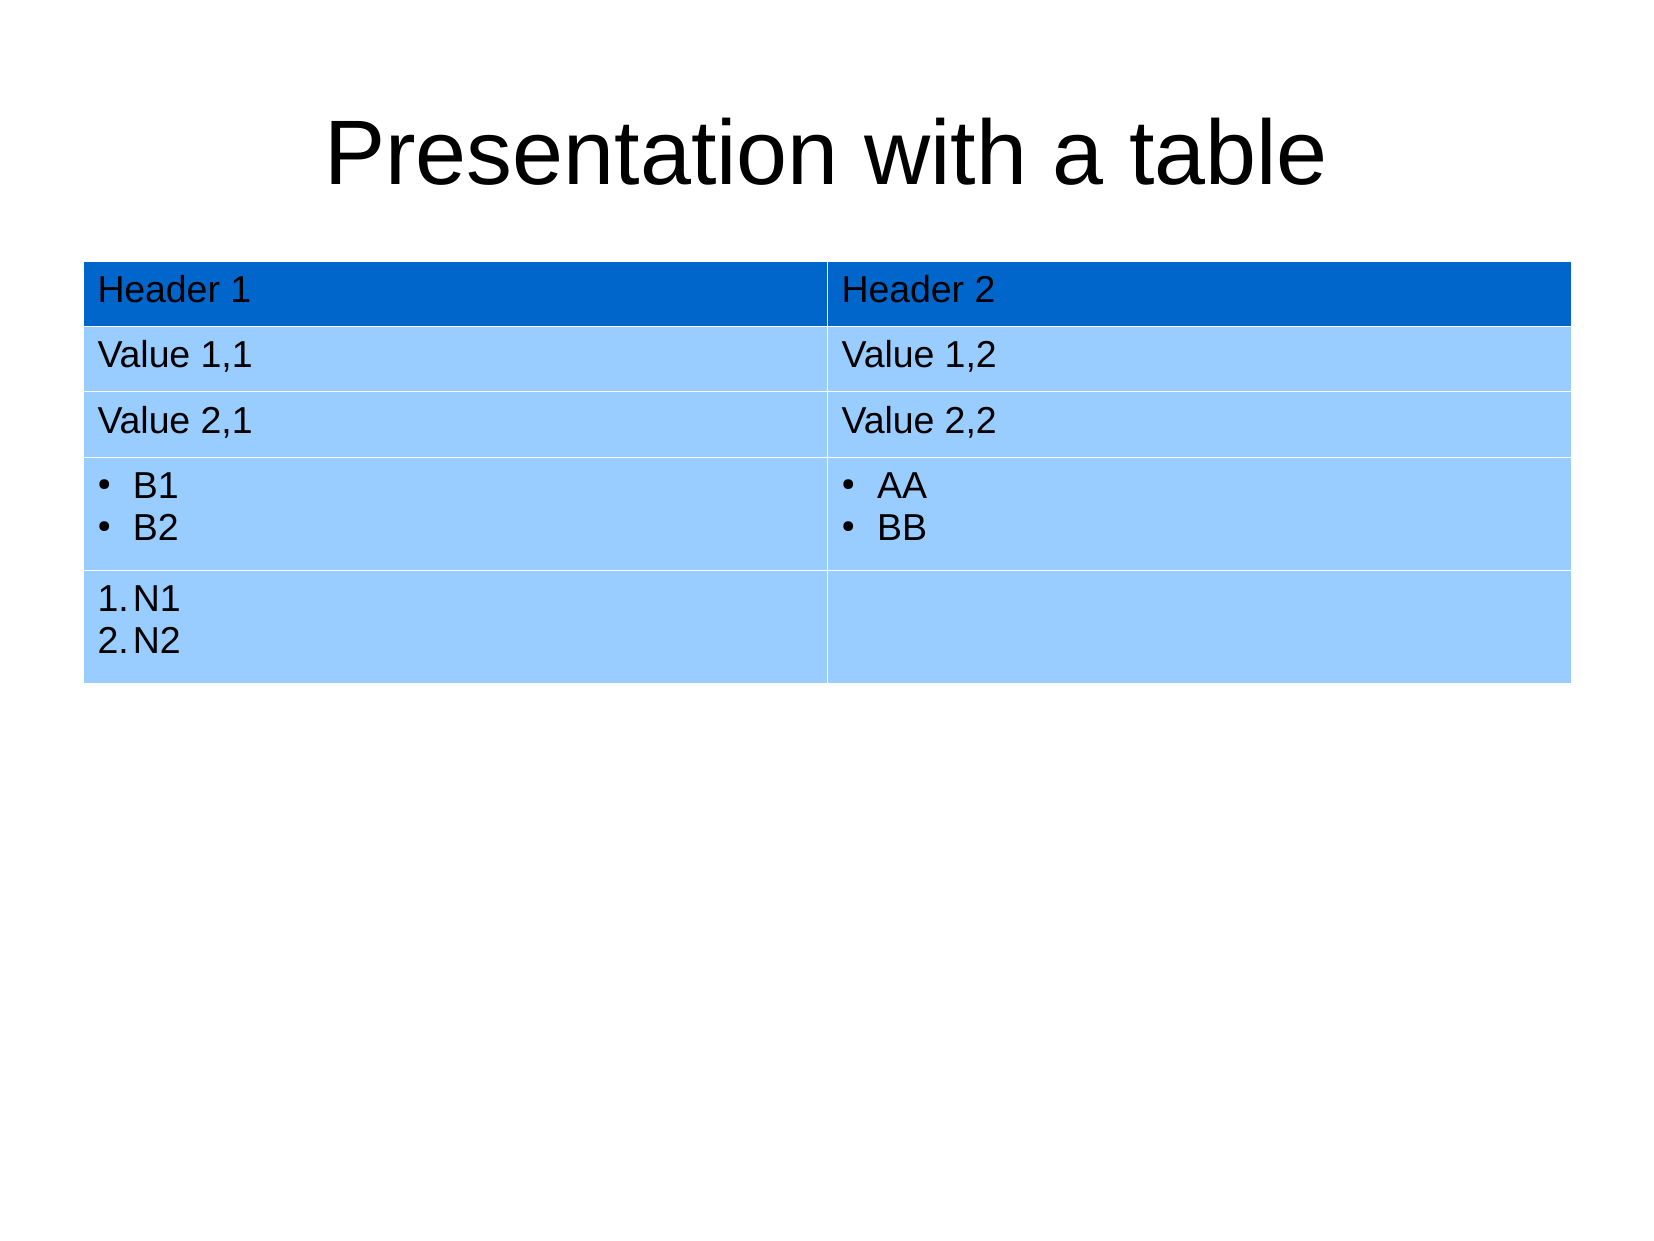

# Presentation with a table
| Header 1 | Header 2 |
| --- | --- |
| Value 1,1 | Value 1,2 |
| Value 2,1 | Value 2,2 |
| B1 B2 | AA BB |
| N1 N2 | |